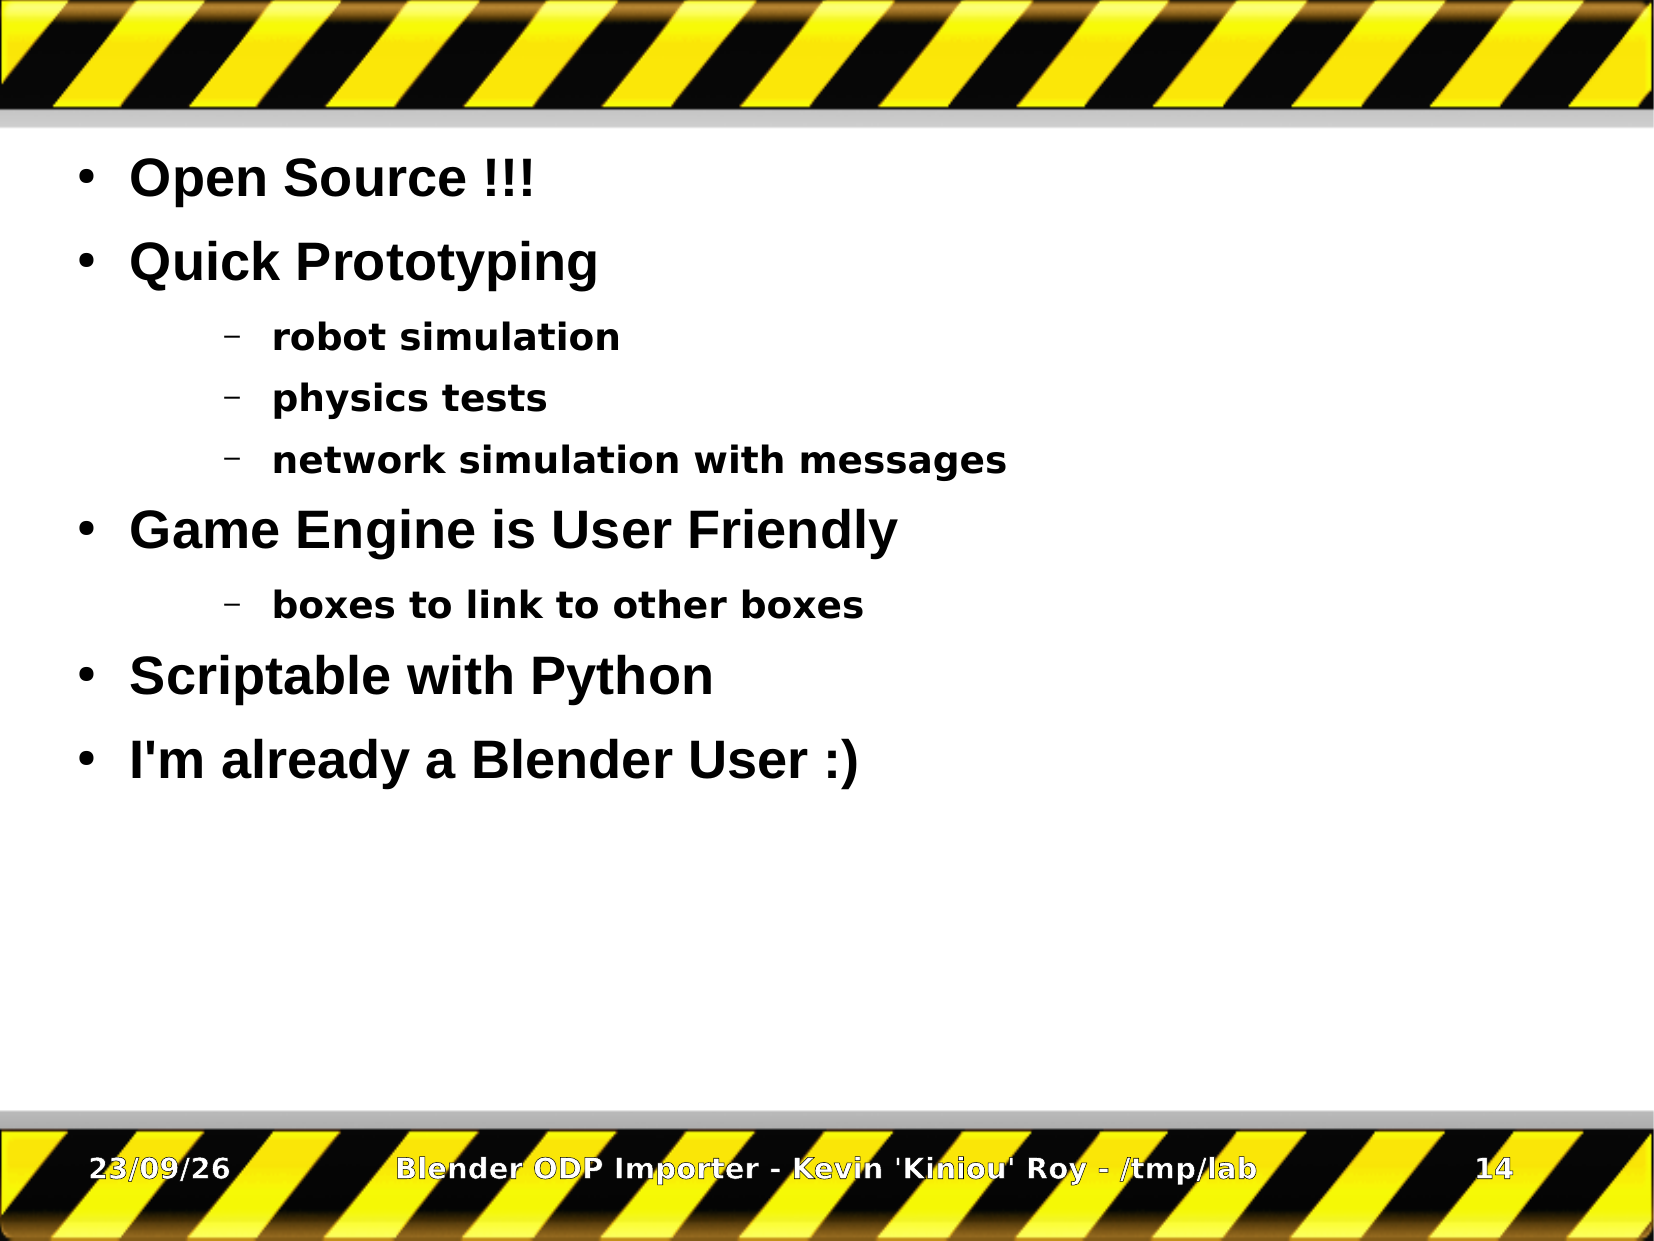

# My choice in 5 points
Open Source !!!
Quick Prototyping
robot simulation
physics tests
network simulation with messages
Game Engine is User Friendly
boxes to link to other boxes
Scriptable with Python
I'm already a Blender User :)
Blender ODP Importer - Kevin 'Kiniou' Roy - /tmp/lab
14